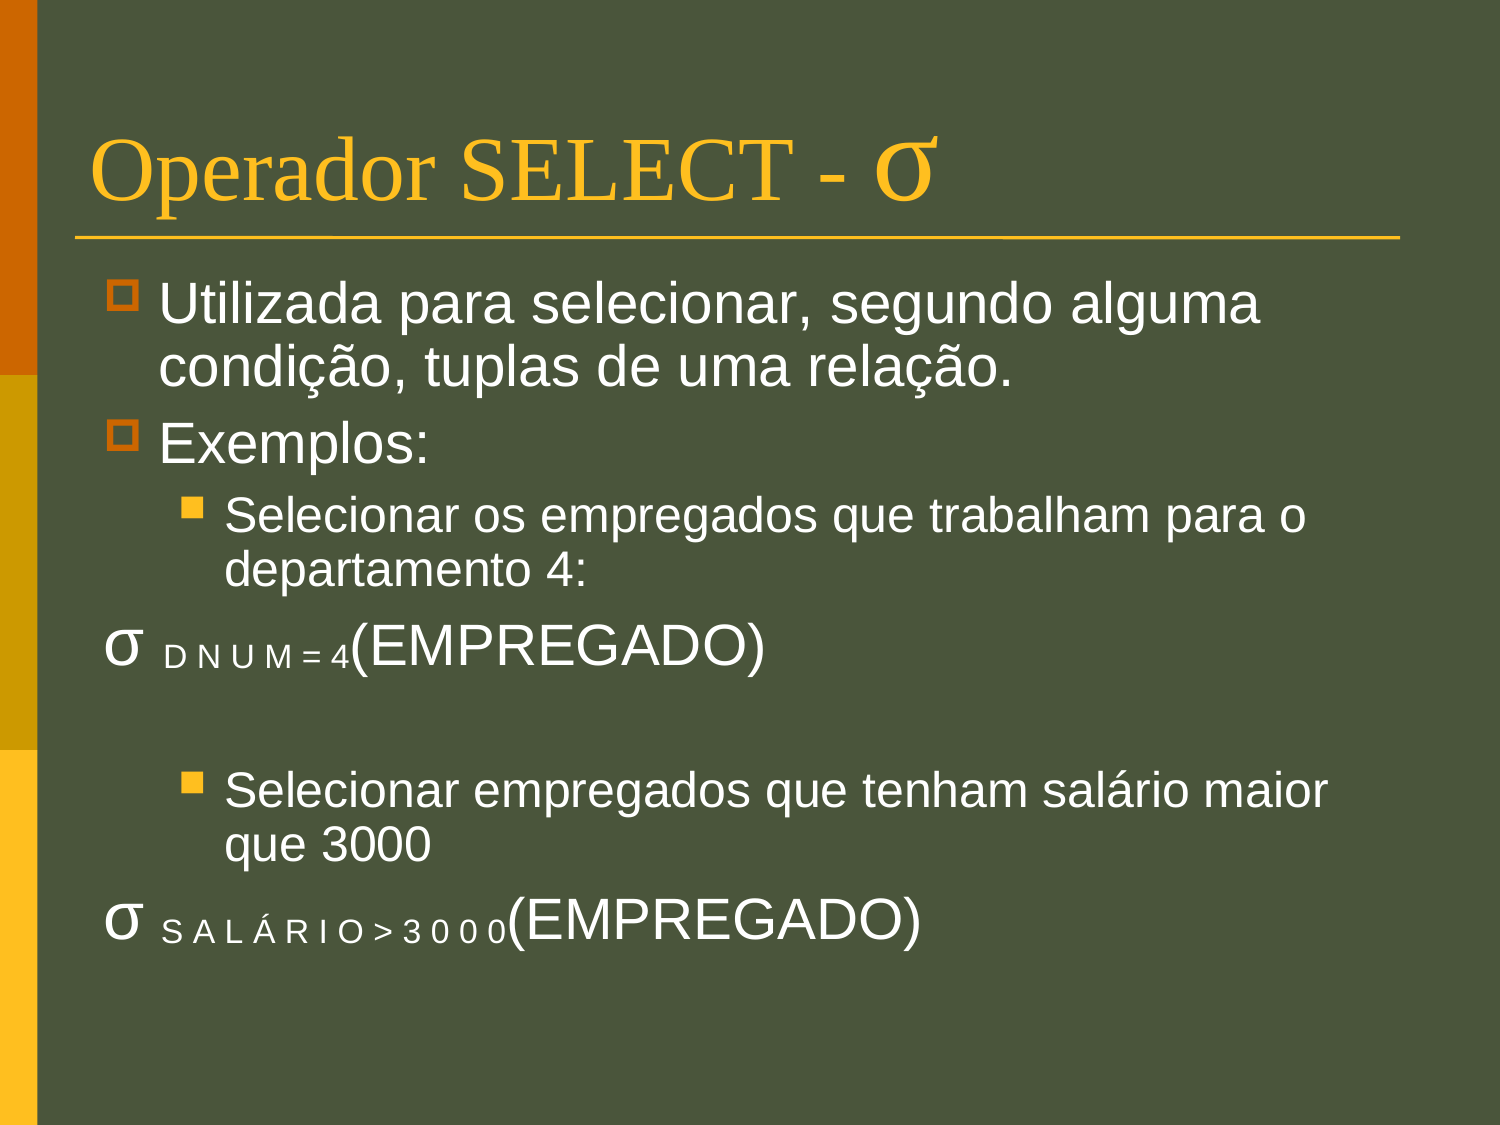

# Operador SELECT - σ
Utilizada para selecionar, segundo alguma condição, tuplas de uma relação.
Exemplos:
Selecionar os empregados que trabalham para o departamento 4:
σ D N U M = 4(EMPREGADO)‏
Selecionar empregados que tenham salário maior que 3000
σ S A L Á R I O > 3 0 0 0(EMPREGADO)‏